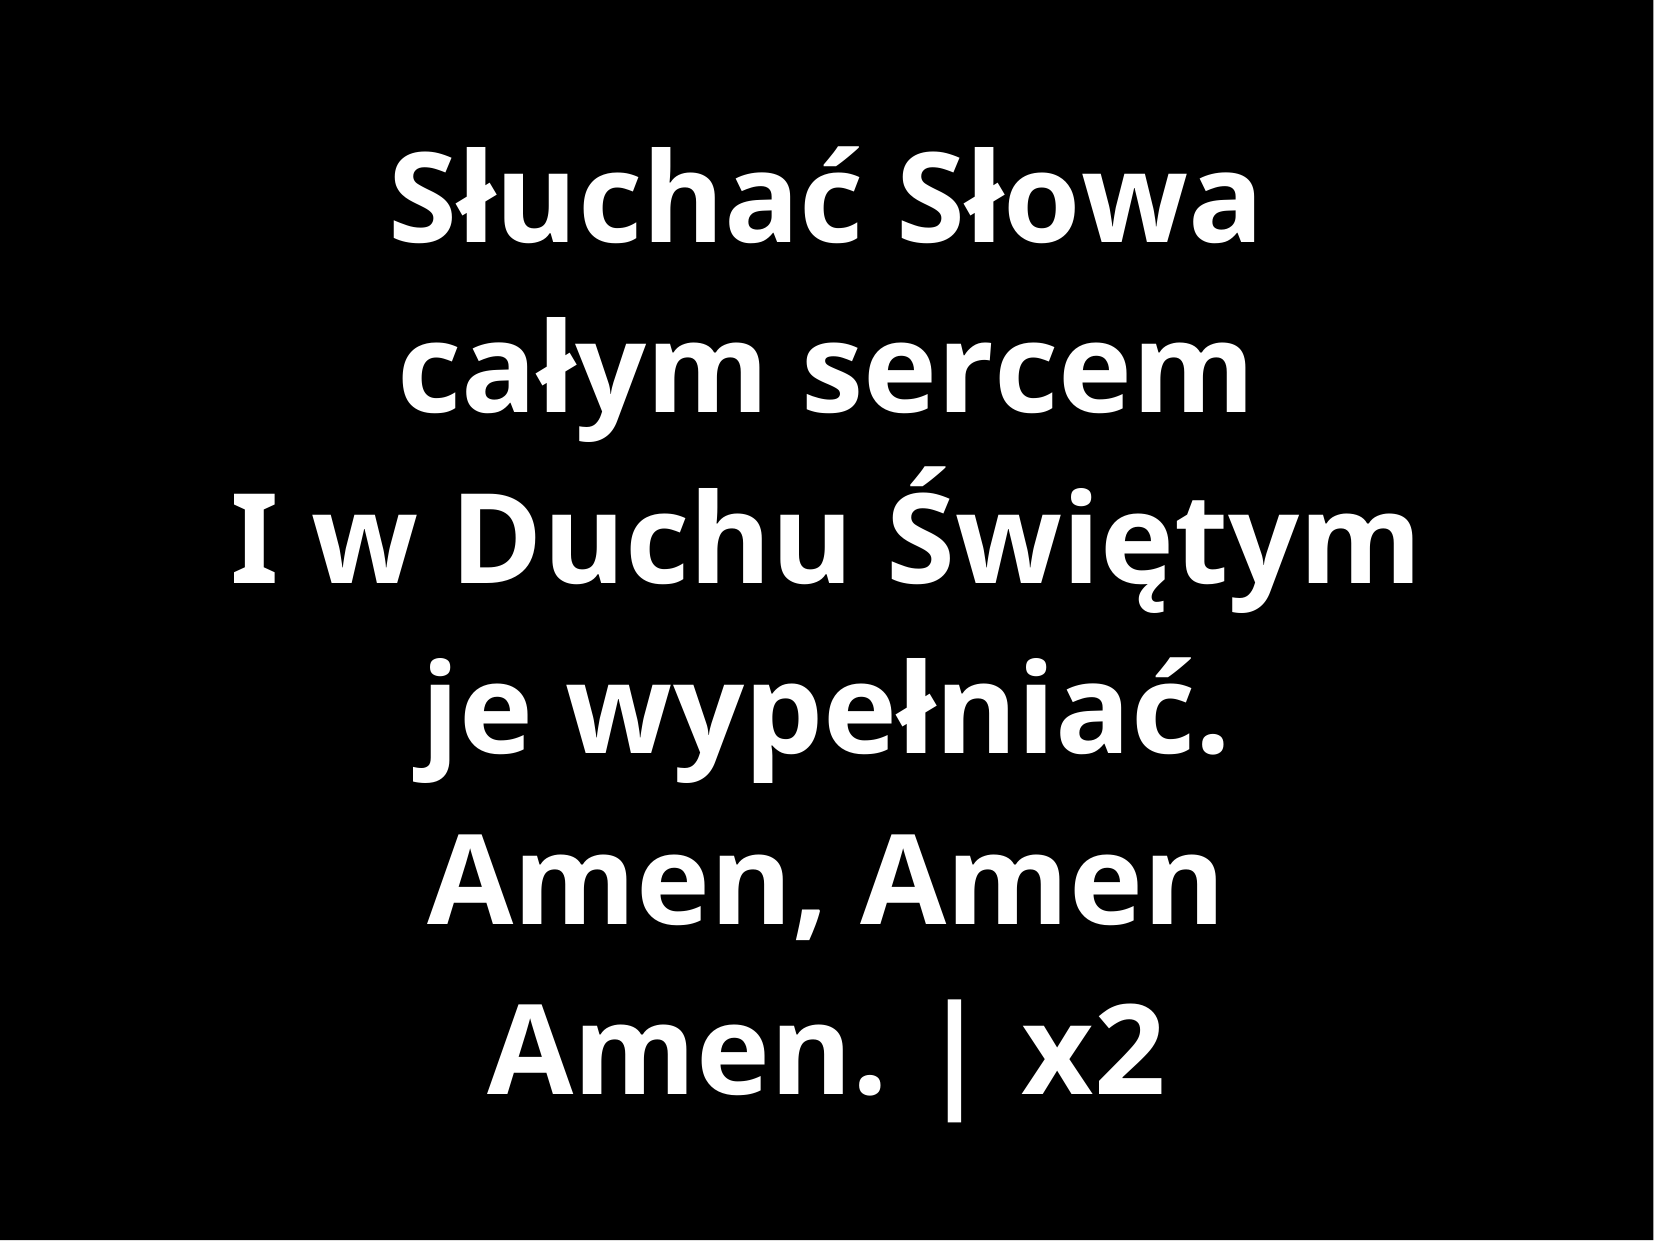

# Słuchać Słowa całym sercem I w Duchu Świętym je wypełniać. Amen, Amen Amen. | x2